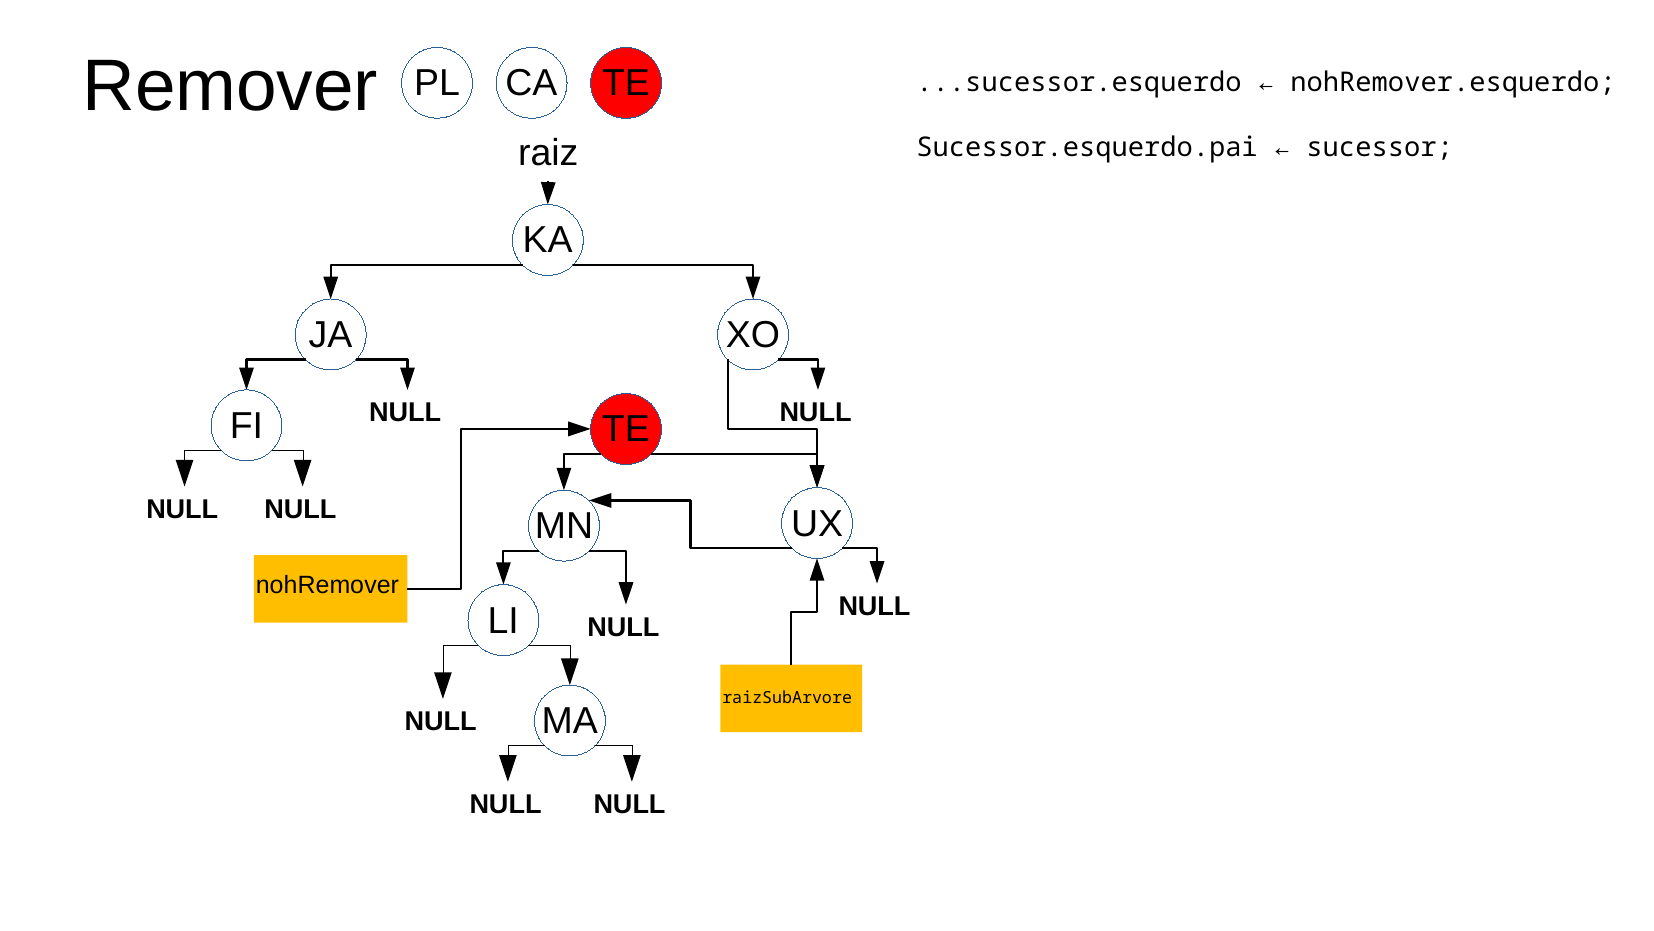

# Remover
...sucessor.esquerdo ← nohRemover.esquerdo;
Sucessor.esquerdo.pai ← sucessor;
PL
CA
TE
raiz
KA
JA
XO
FI
NULL
NULL
TE
NULL
NULL
UX
MN
nohRemover
NULL
LI
NULL
raizSubArvore
MA
NULL
NULL
NULL